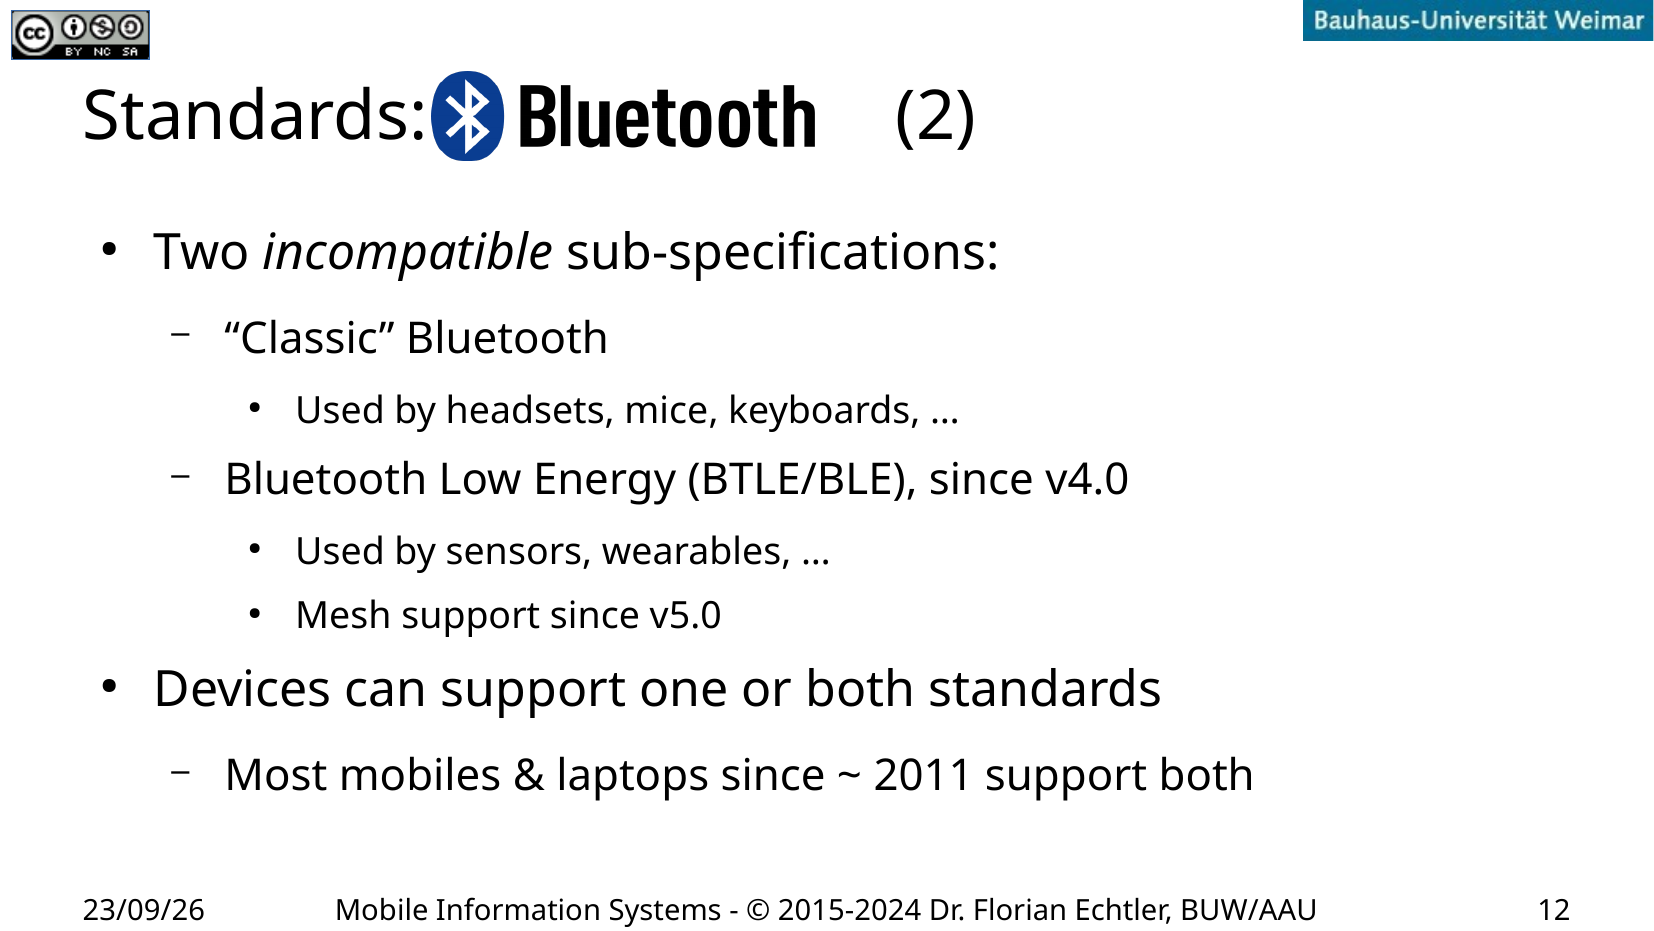

# Standards: (2)
Two incompatible sub-specifications:
“Classic” Bluetooth
Used by headsets, mice, keyboards, …
Bluetooth Low Energy (BTLE/BLE), since v4.0
Used by sensors, wearables, …
Mesh support since v5.0
Devices can support one or both standards
Most mobiles & laptops since ~ 2011 support both
Mobile Information Systems - © 2015-2024 Dr. Florian Echtler, BUW/AAU
12